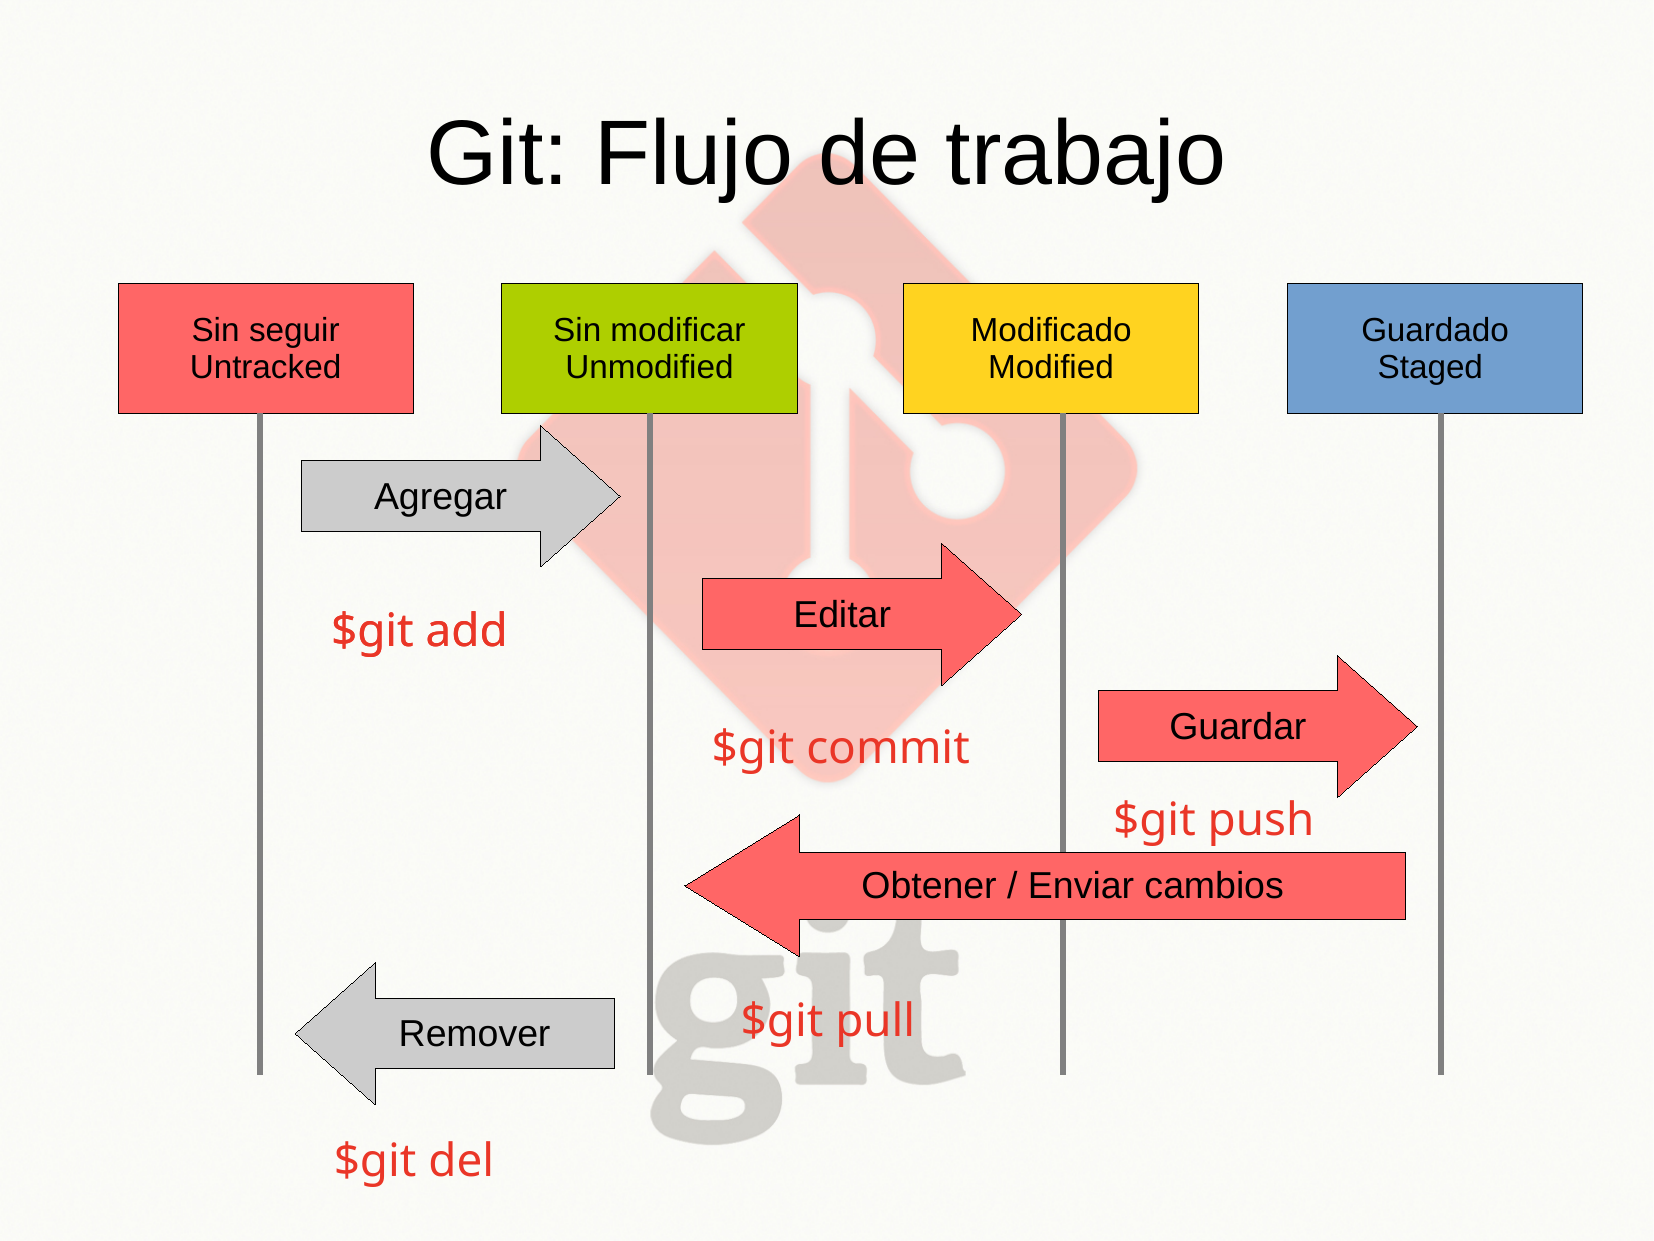

# Git: Flujo de trabajo
Sin seguir
Untracked
Sin modificar
Unmodified
Modificado
Modified
Guardado
Staged
Agregar
Editar
$git add
$git add
Guardar
$git commit
$git push
Obtener / Enviar cambios
Remover
$git pull
$git del